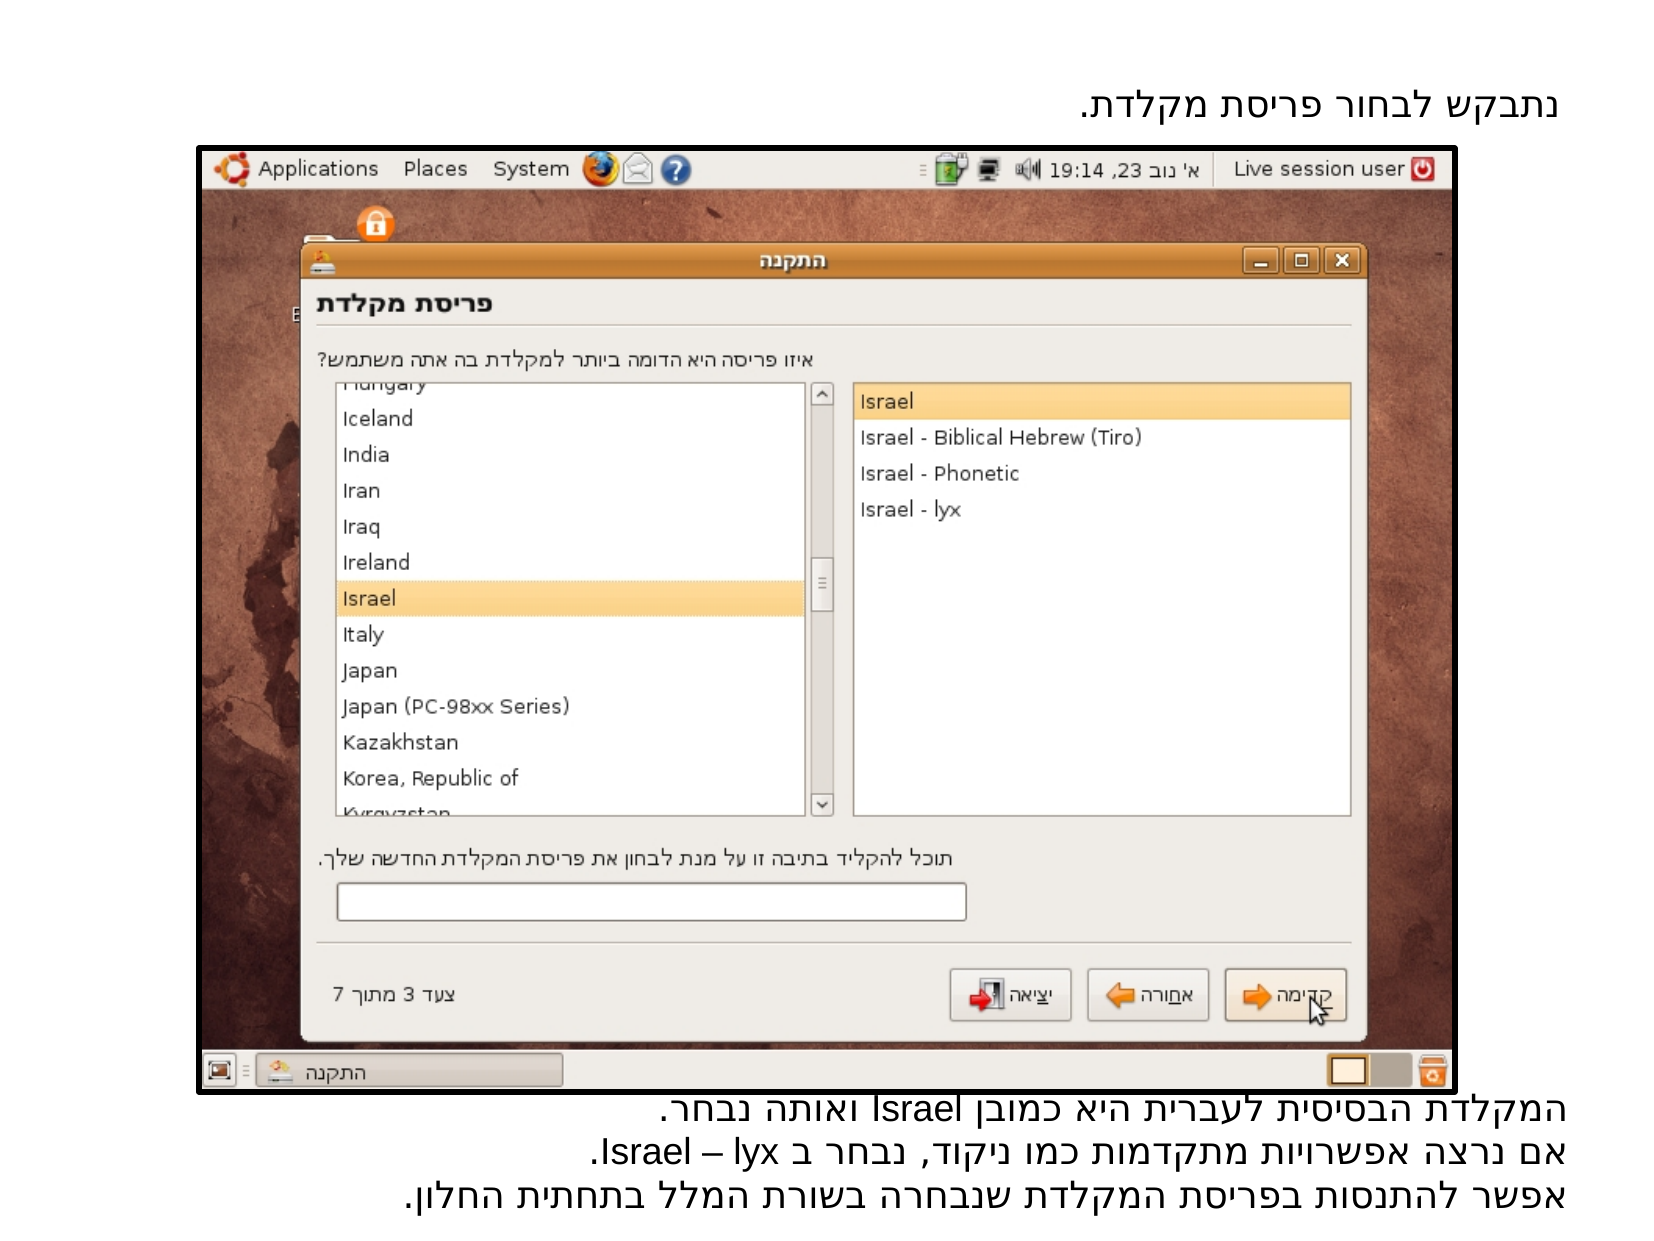

נתבקש לבחור פריסת מקלדת.
המקלדת הבסיסית לעברית היא כמובן Israel ואותה נבחר.
אם נרצה אפשרויות מתקדמות כמו ניקוד, נבחר ב Israel – lyx.
אפשר להתנסות בפריסת המקלדת שנבחרה בשורת המלל בתחתית החלון.